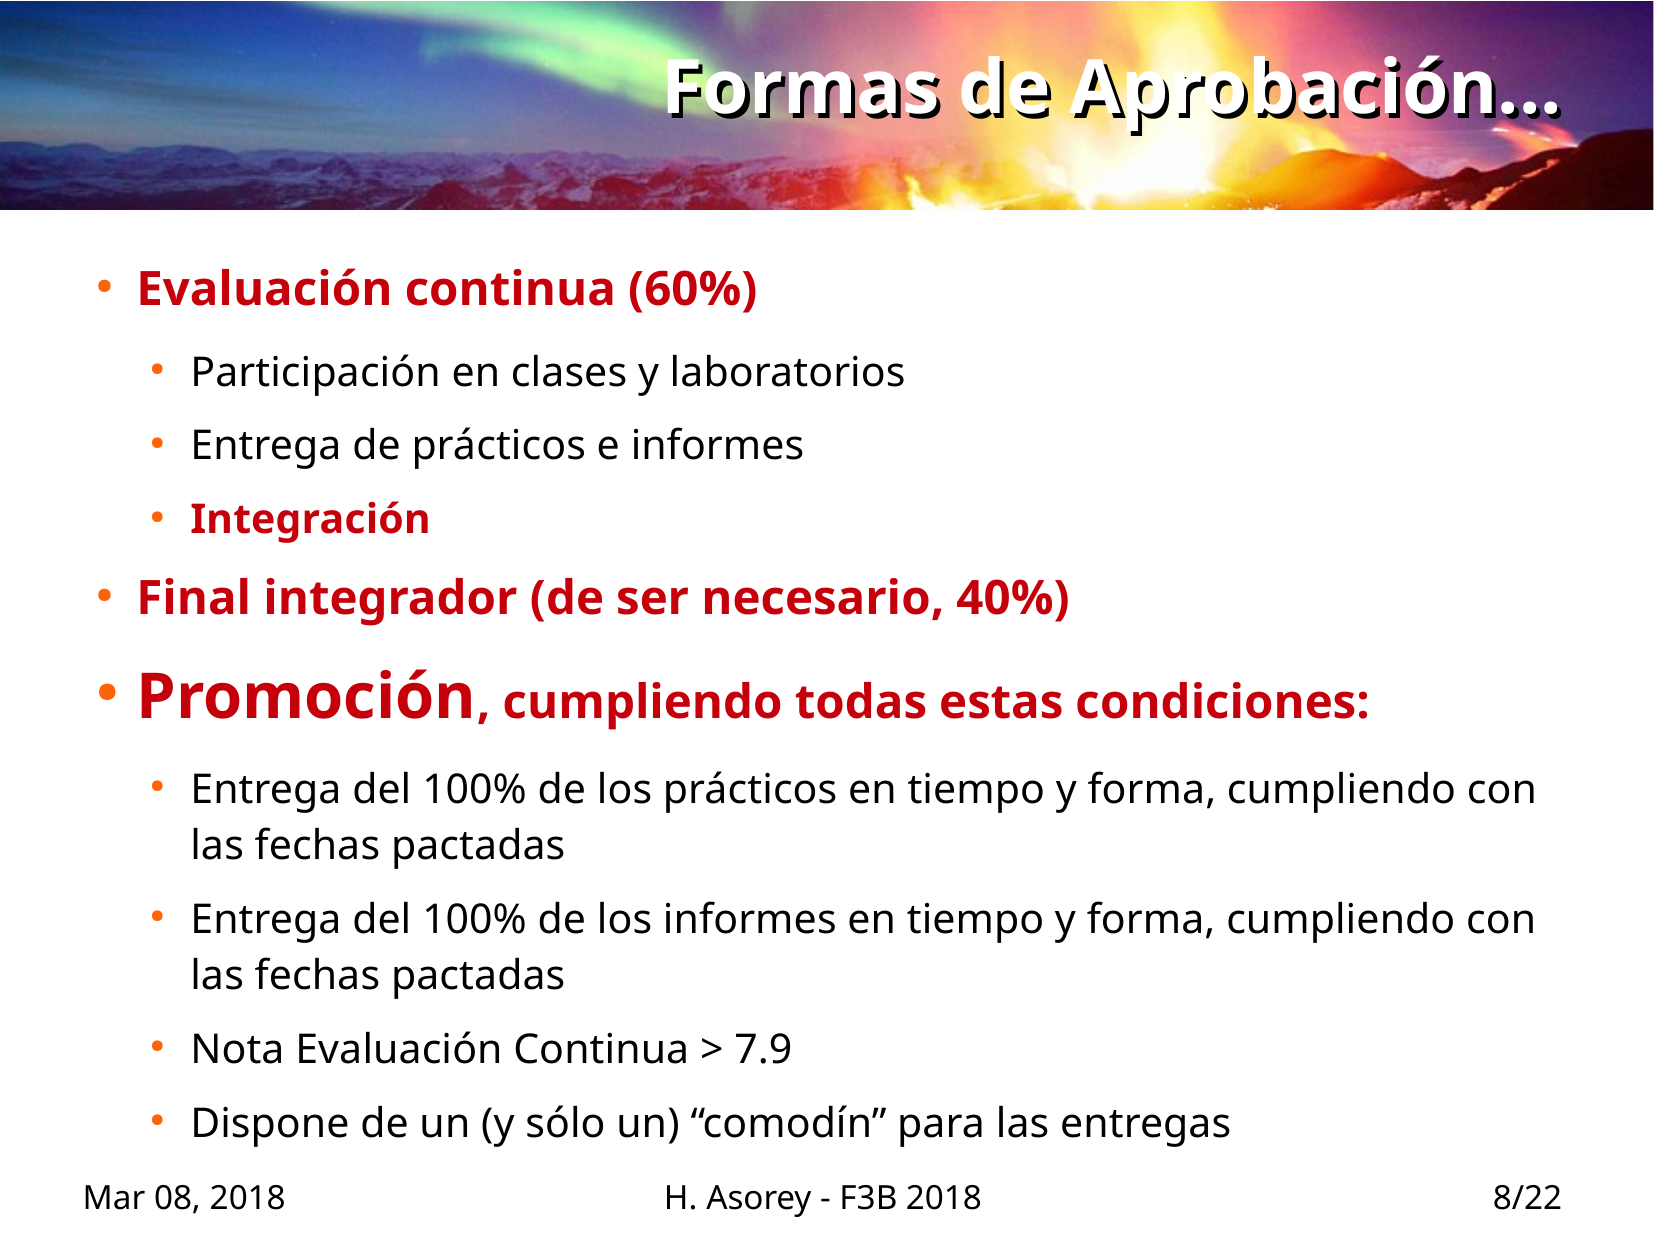

# Formas de Aprobación...
Evaluación continua (60%)
Participación en clases y laboratorios
Entrega de prácticos e informes
Integración
Final integrador (de ser necesario, 40%)
Promoción, cumpliendo todas estas condiciones:
Entrega del 100% de los prácticos en tiempo y forma, cumpliendo con las fechas pactadas
Entrega del 100% de los informes en tiempo y forma, cumpliendo con las fechas pactadas
Nota Evaluación Continua > 7.9
Dispone de un (y sólo un) “comodín” para las entregas
Mar 08, 2018
H. Asorey - F3B 2018
8